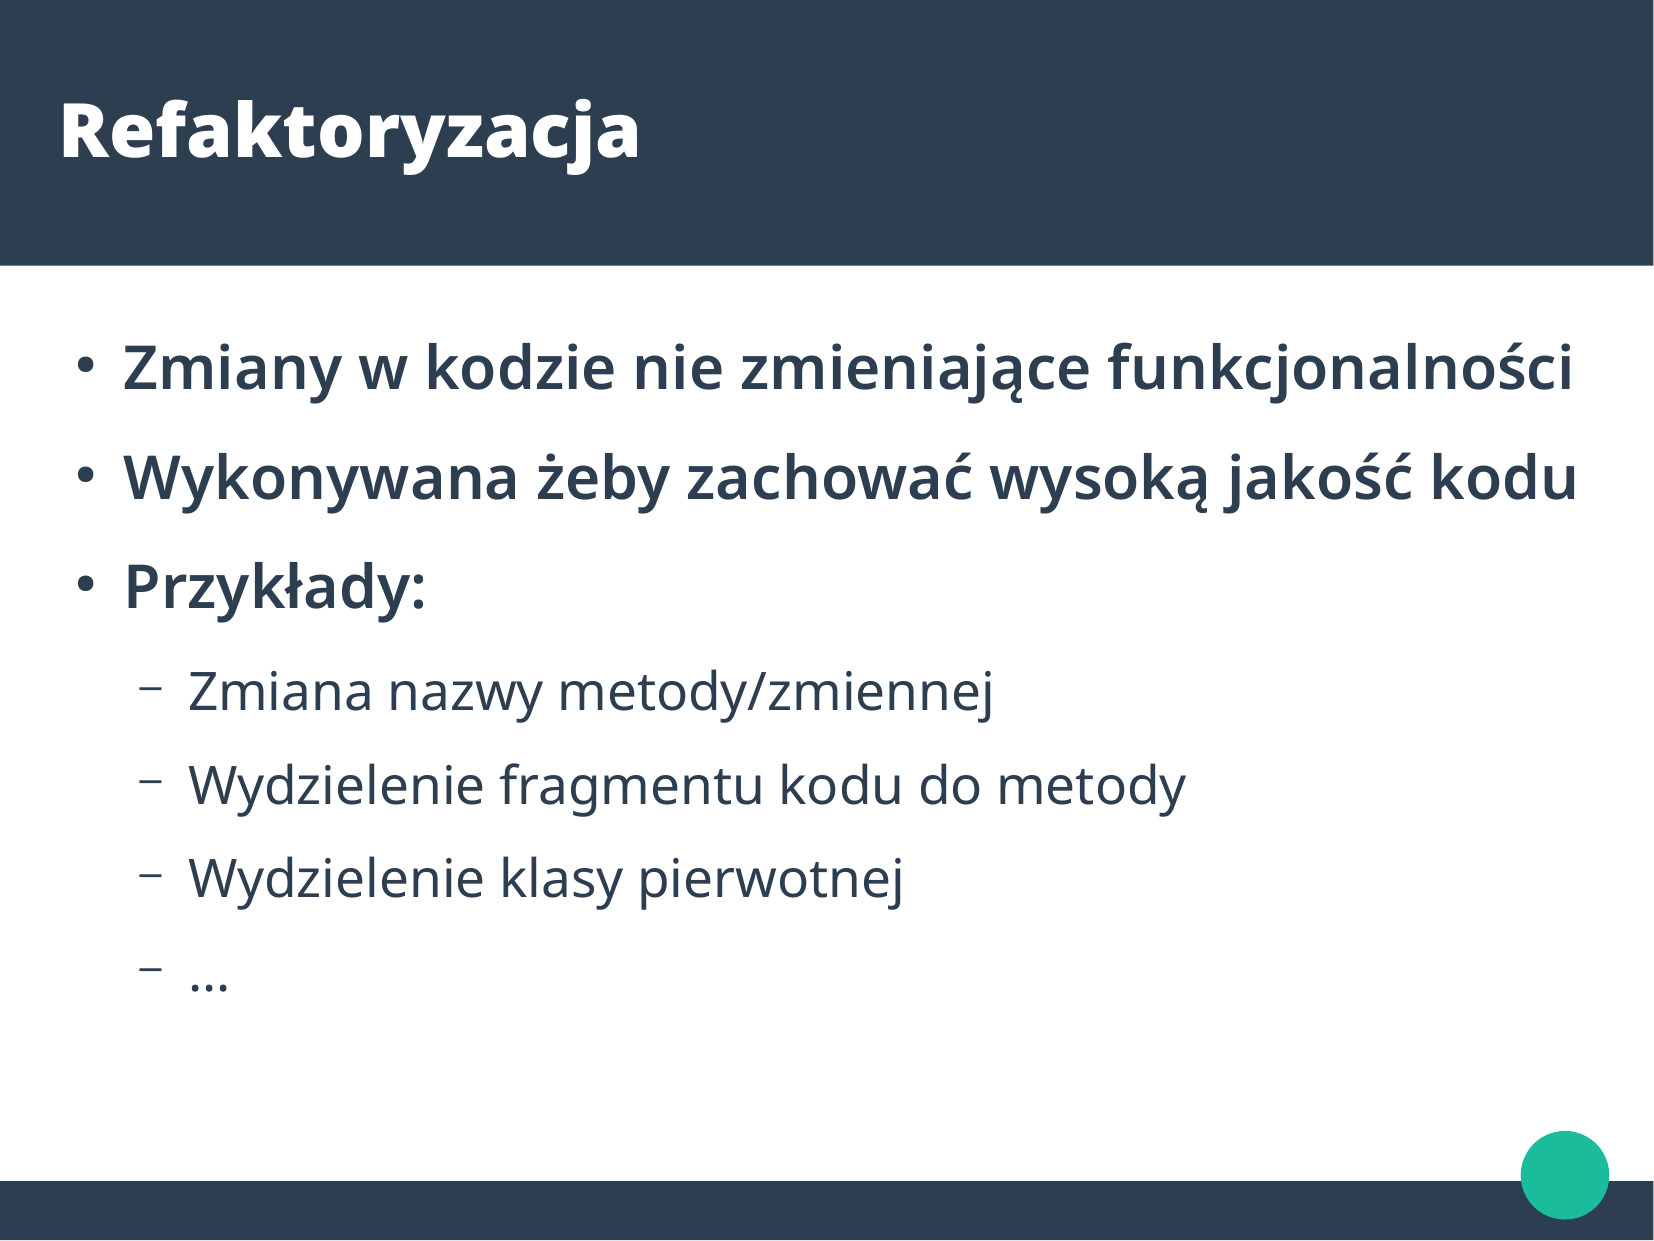

# Refaktoryzacja
Zmiany w kodzie nie zmieniające funkcjonalności
Wykonywana żeby zachować wysoką jakość kodu
Przykłady:
Zmiana nazwy metody/zmiennej
Wydzielenie fragmentu kodu do metody
Wydzielenie klasy pierwotnej
...